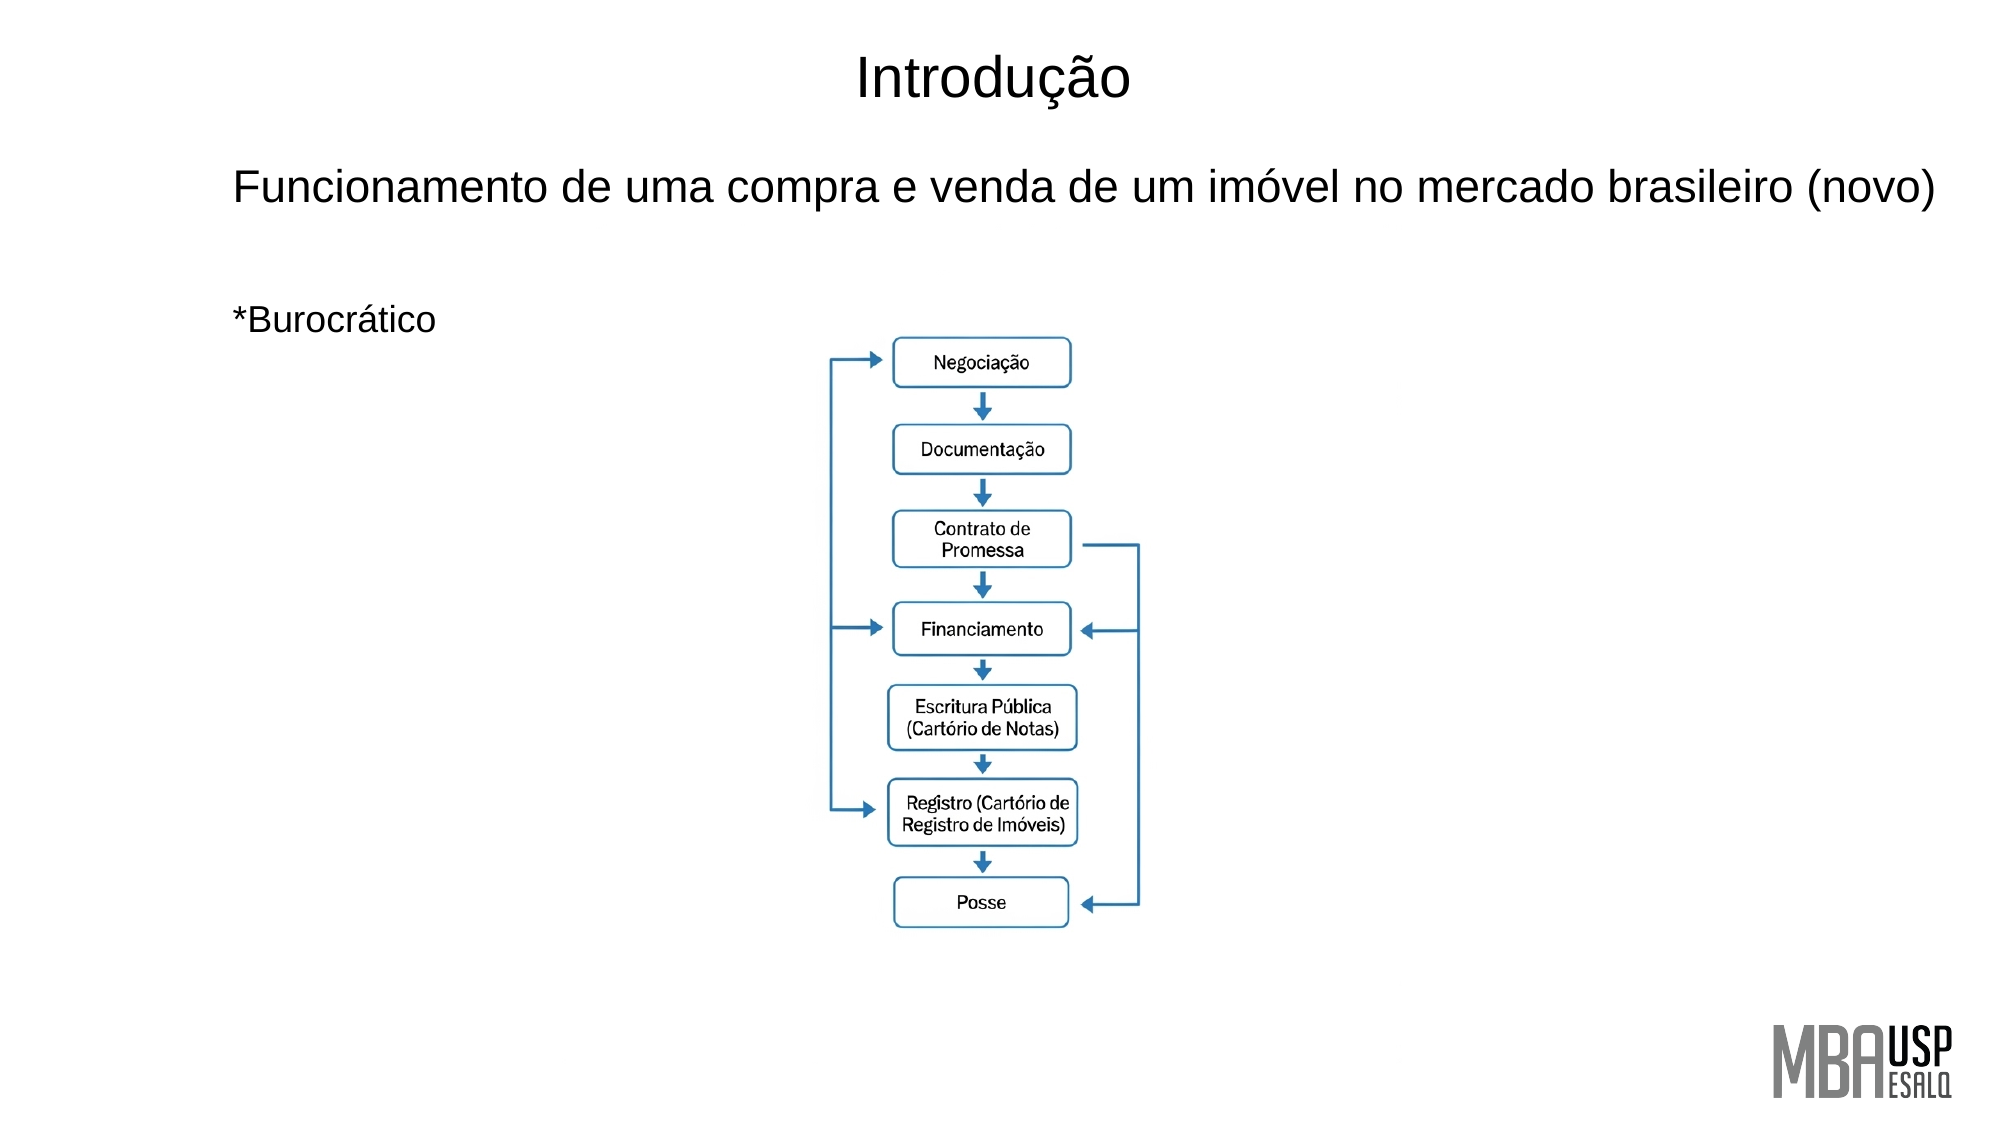

Introdução
	Funcionamento de uma compra e venda de um imóvel no mercado brasileiro (novo)
	*Burocrático